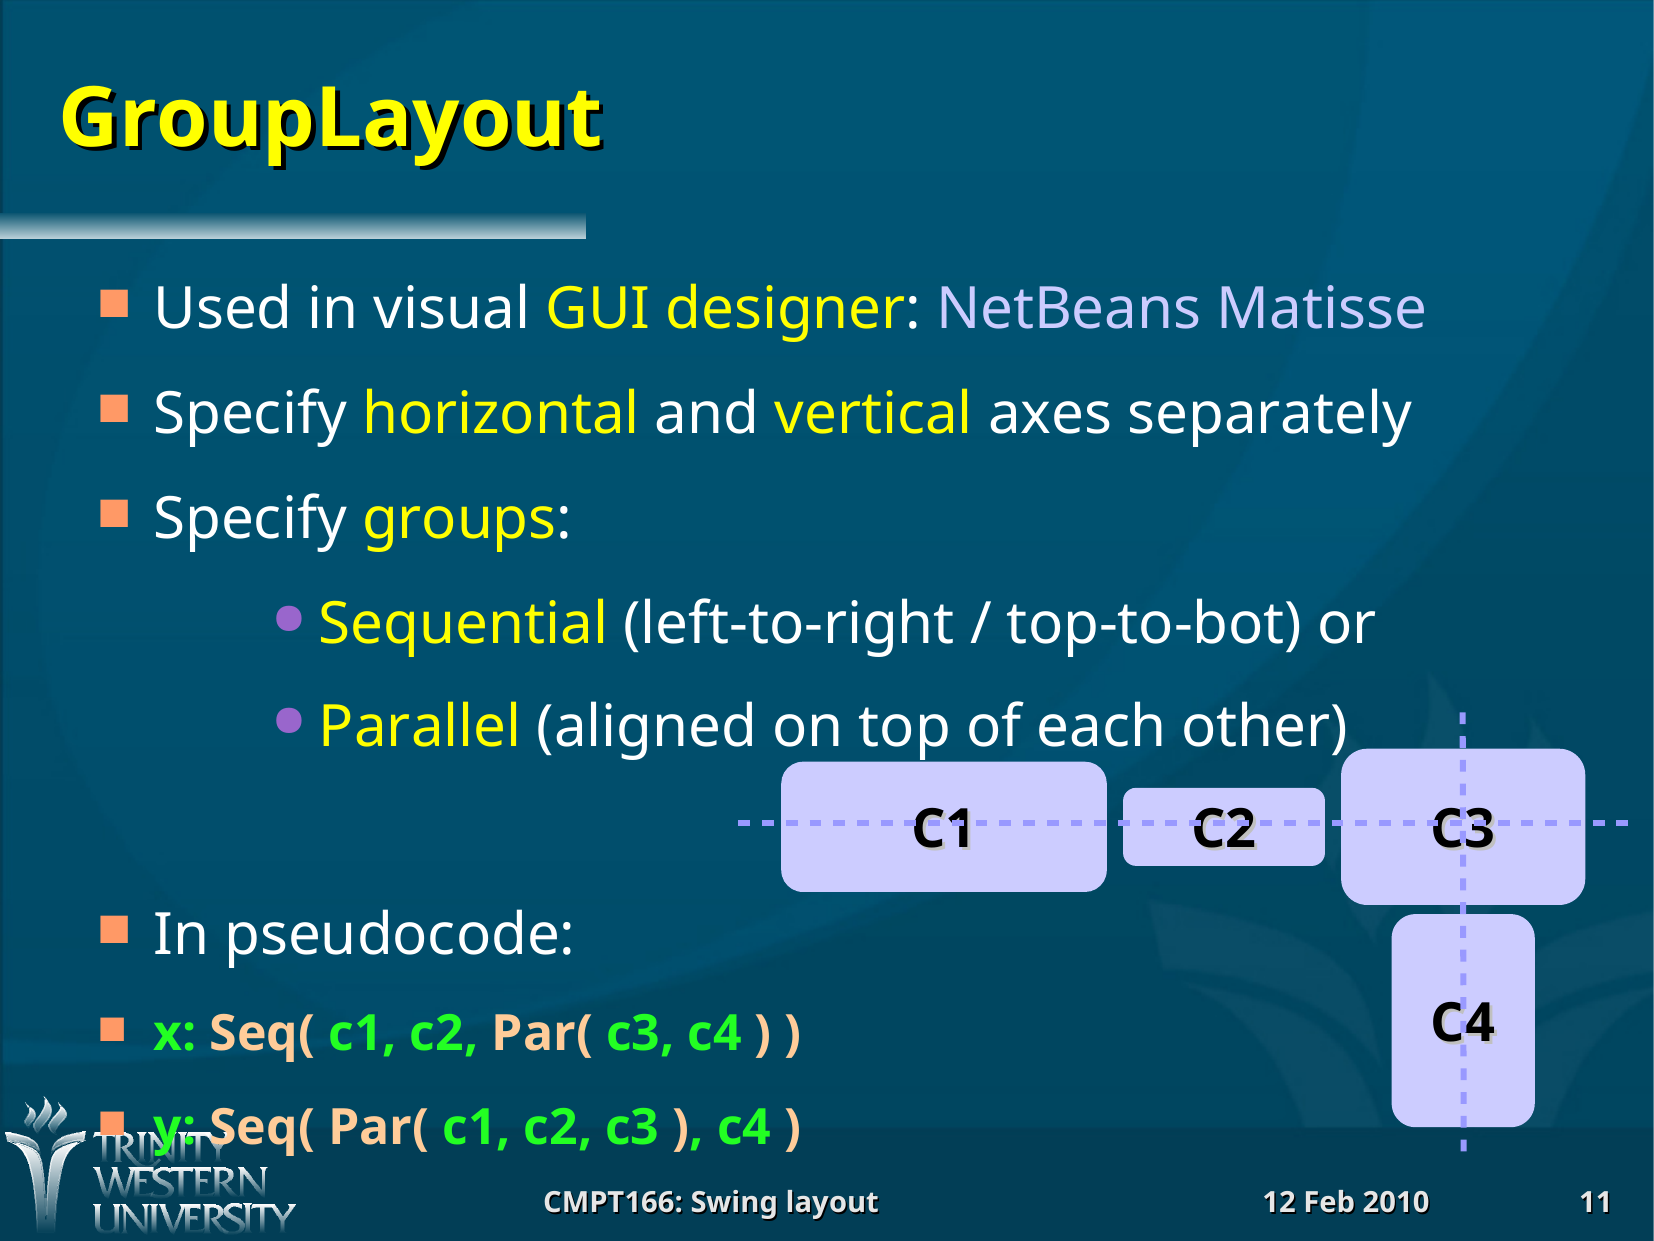

# GroupLayout
Used in visual GUI designer: NetBeans Matisse
Specify horizontal and vertical axes separately
Specify groups:
Sequential (left-to-right / top-to-bot) or
Parallel (aligned on top of each other)
In pseudocode:
x: Seq( c1, c2, Par( c3, c4 ) )
y: Seq( Par( c1, c2, c3 ), c4 )
C3
C1
C2
C4
CMPT166: Swing layout
12 Feb 2010
11